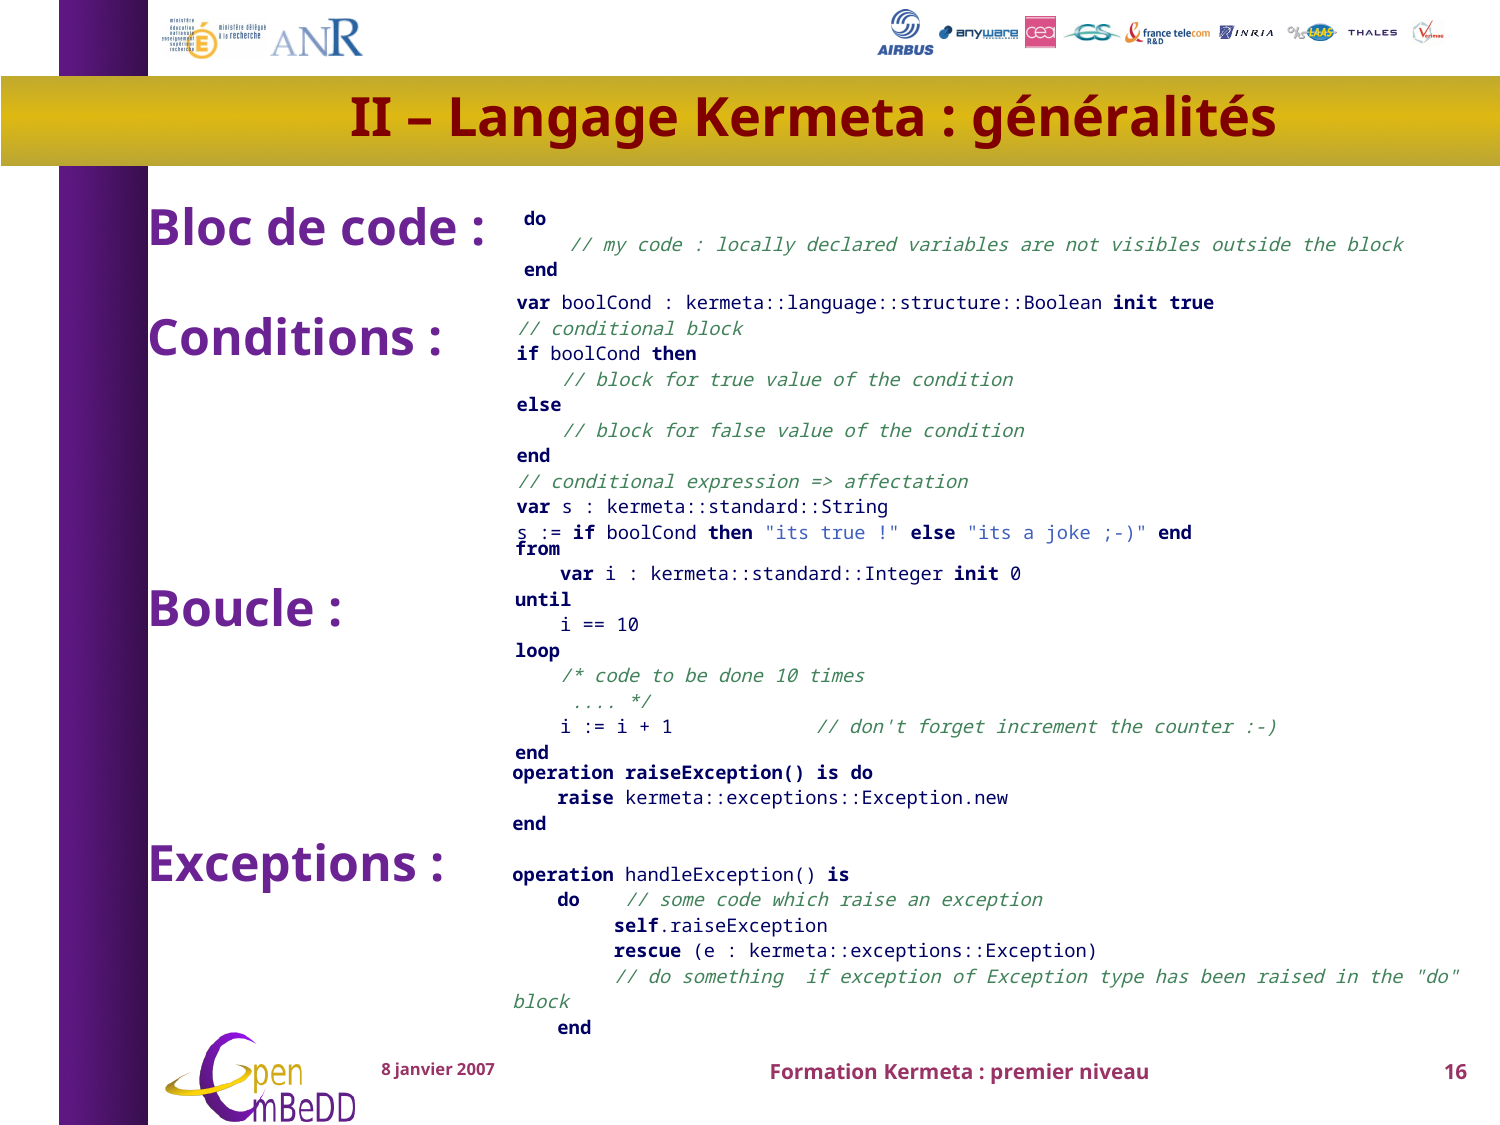

# II – Langage Kermeta : généralités
do
 // my code : locally declared variables are not visibles outside the block
end
Bloc de code :
Conditions :
Boucle :
Exceptions :
var boolCond : kermeta::language::structure::Boolean init true
// conditional block
if boolCond then
 // block for true value of the condition
else
 // block for false value of the condition
end
// conditional expression => affectation
var s : kermeta::standard::String
s := if boolCond then "its true !" else "its a joke ;-)" end
from
 var i : kermeta::standard::Integer init 0
until
 i == 10
loop
 /* code to be done 10 times
 .... */
 i := i + 1	// don't forget increment the counter :-)
end
operation raiseException() is do
 raise kermeta::exceptions::Exception.new
end
operation handleException() is
 do // some code which raise an exception
 self.raiseException
 rescue (e : kermeta::exceptions::Exception)
 // do something if exception of Exception type has been raised in the "do" block
 end
Pied de page
Pied de page fixe
16